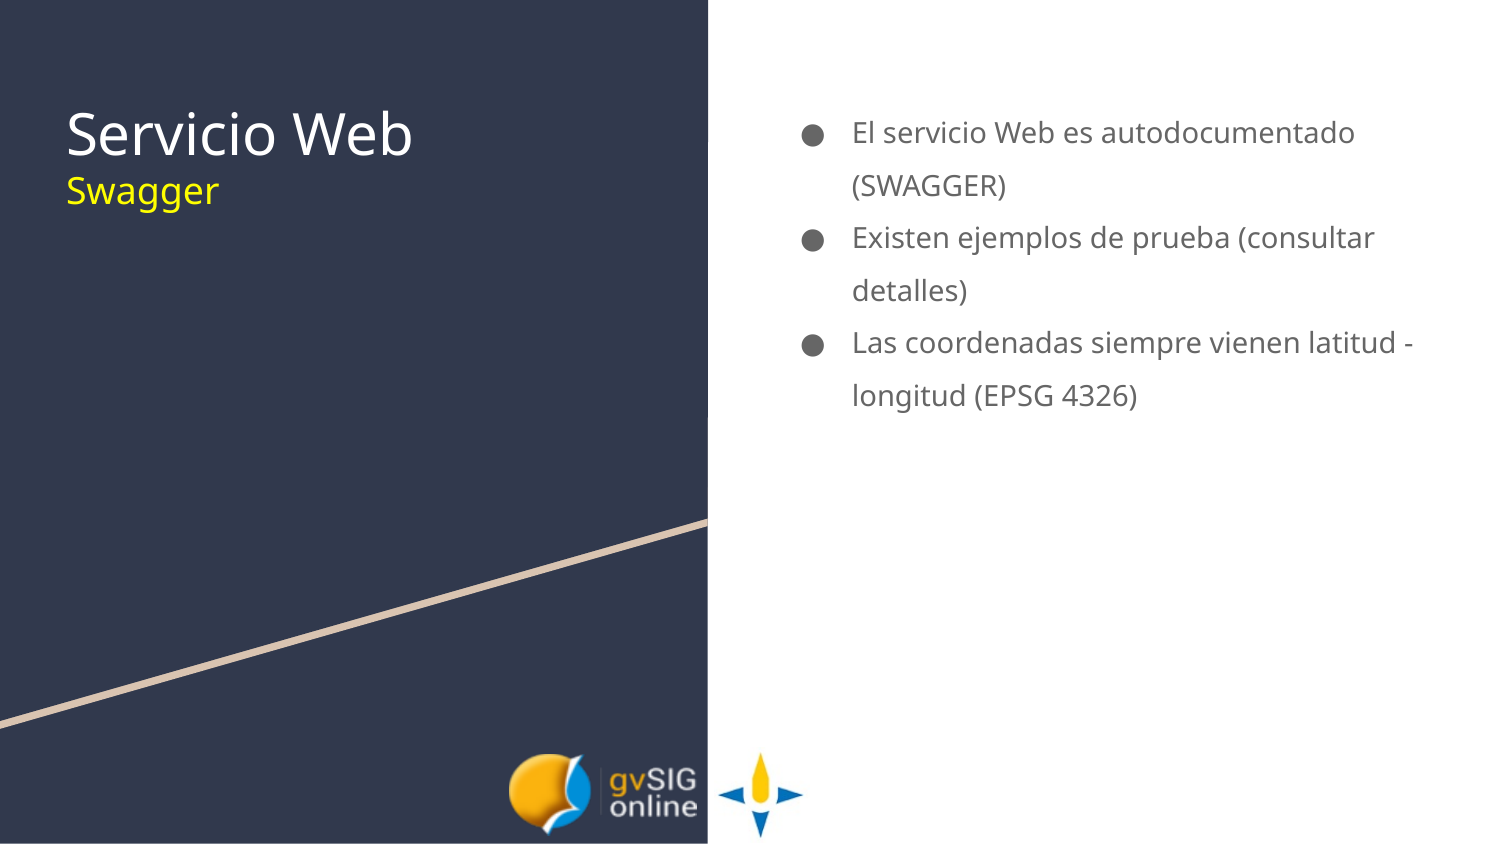

Servicio Web
Swagger
# El servicio Web es autodocumentado (SWAGGER)
Existen ejemplos de prueba (consultar detalles)
Las coordenadas siempre vienen latitud - longitud (EPSG 4326)